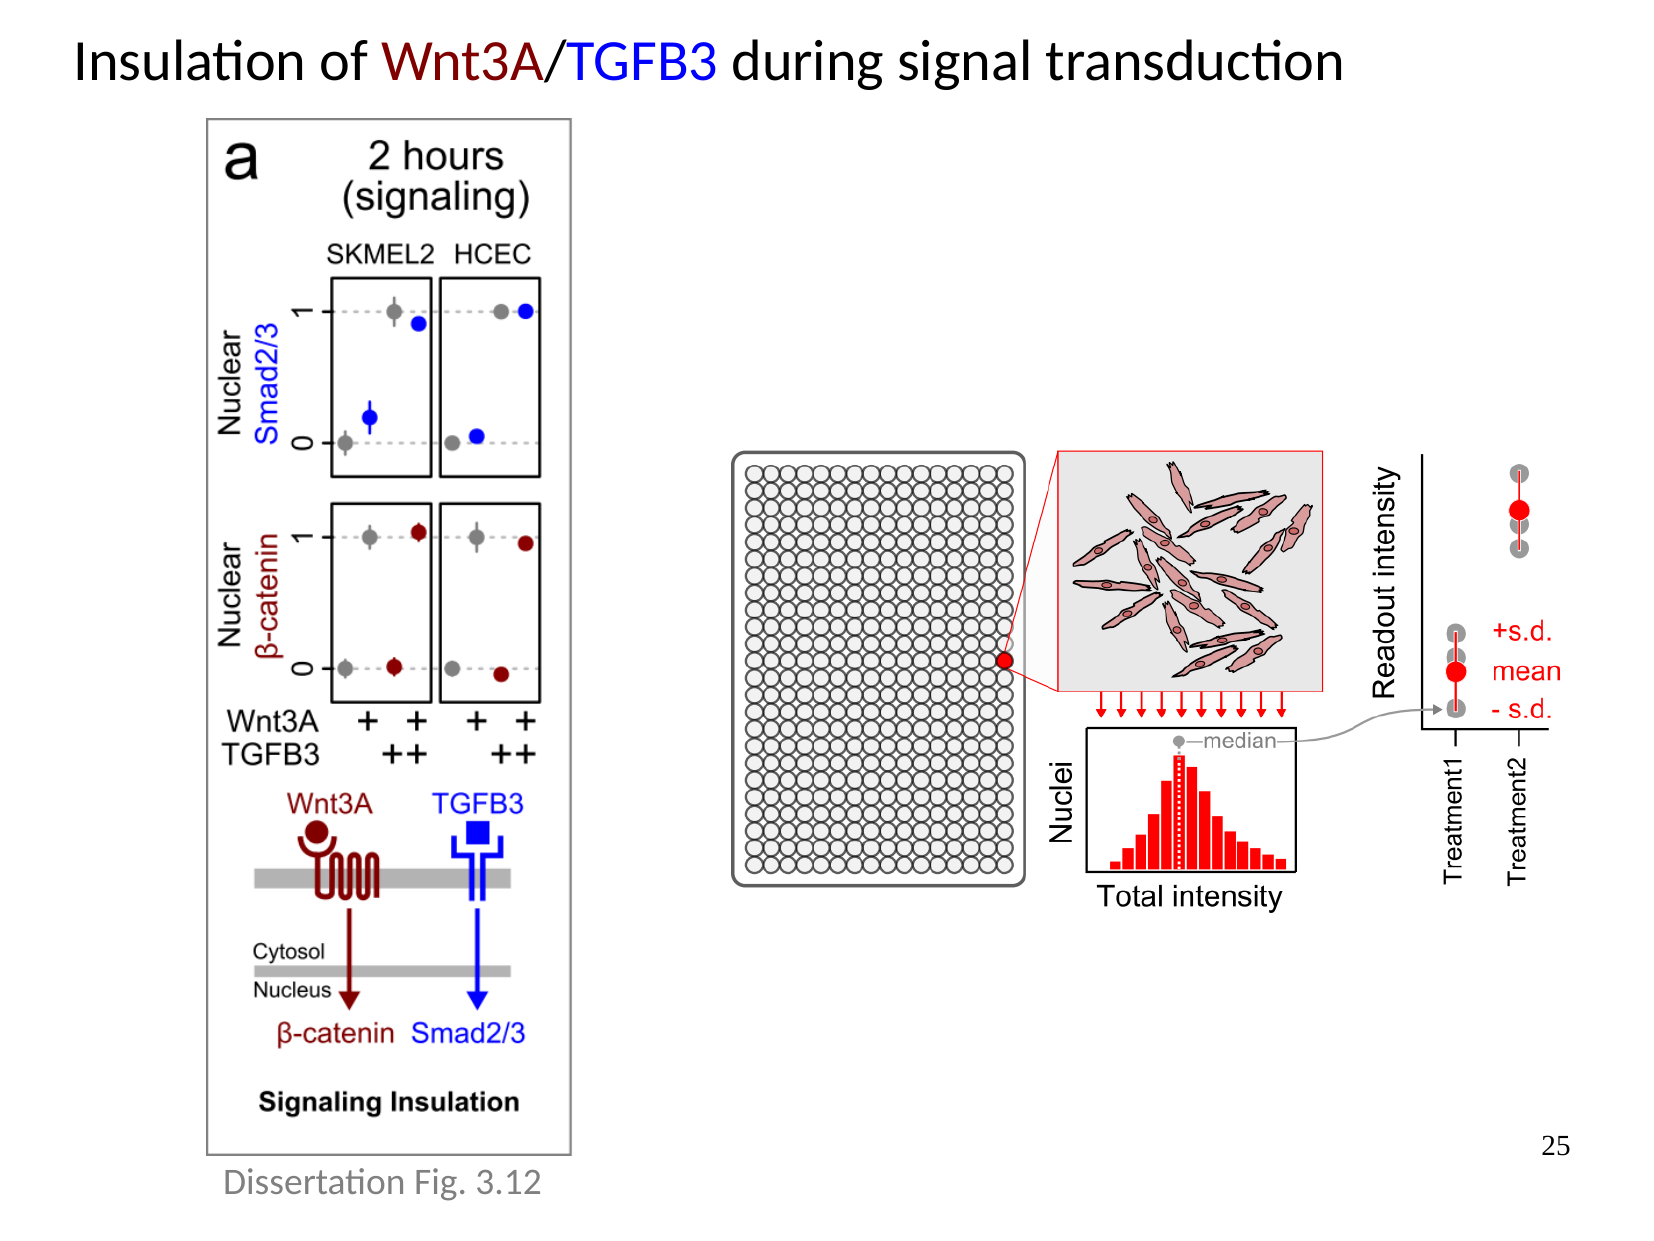

Insulation of Wnt3A/TGFB3 during signal transduction
25
Dissertation Fig. 3.12